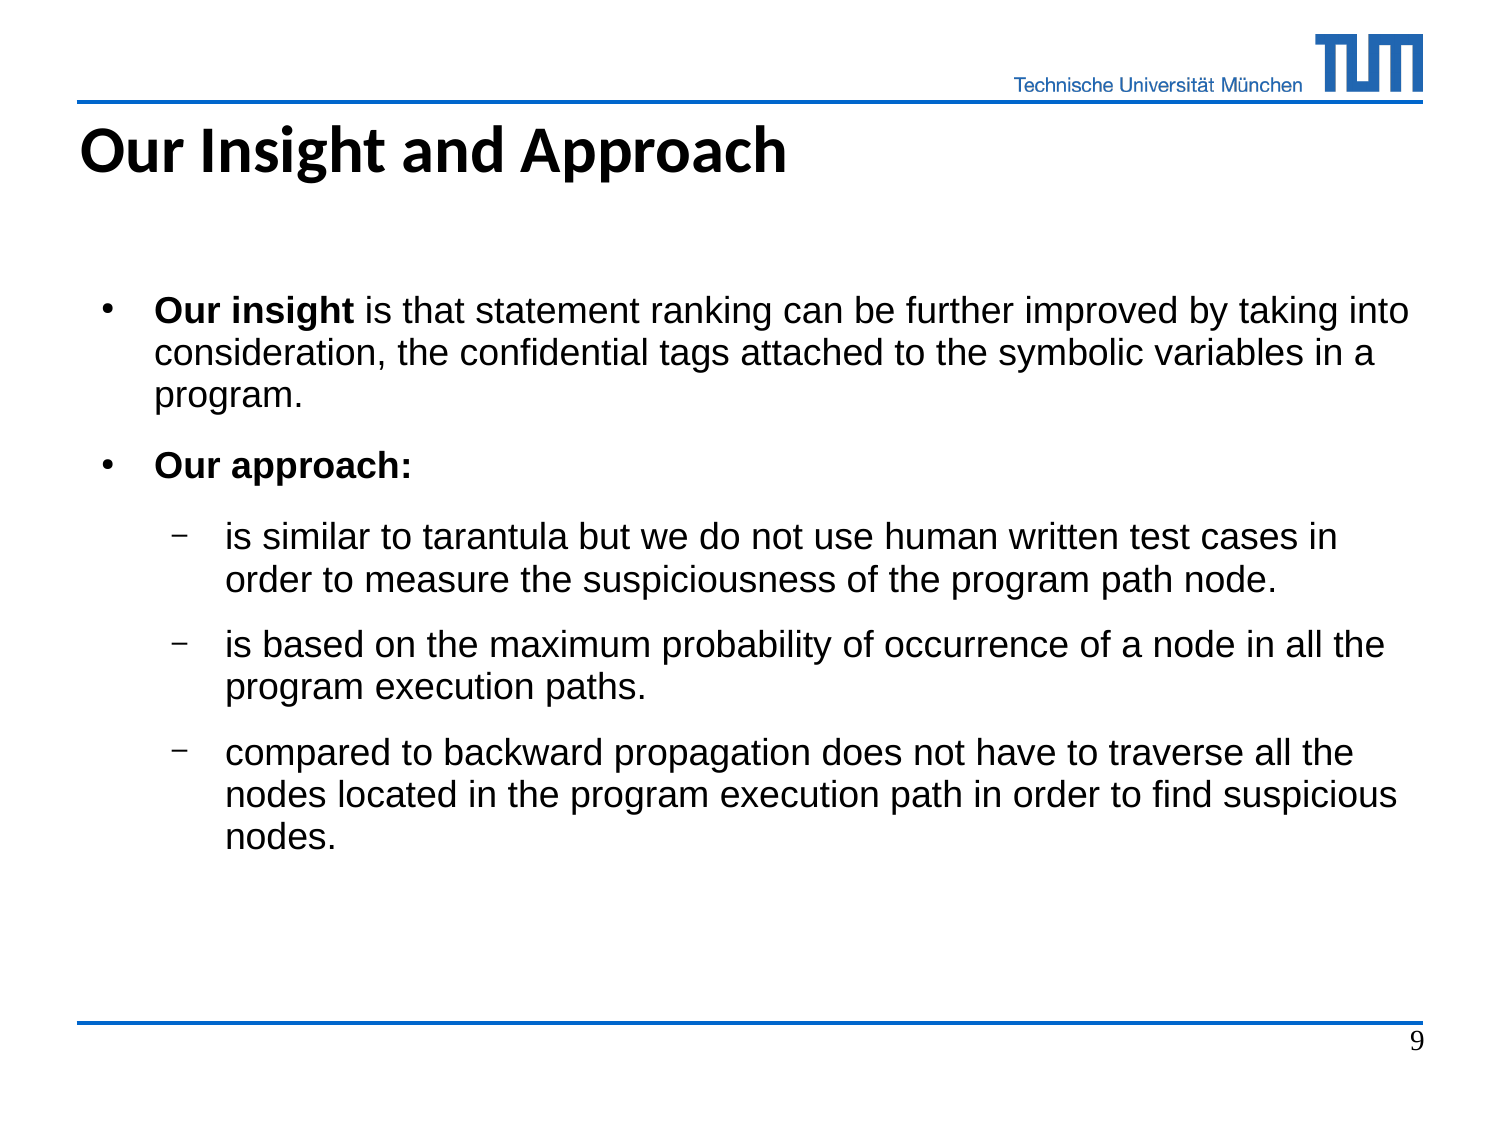

# Our Insight and Approach
Our insight is that statement ranking can be further improved by taking into consideration, the confidential tags attached to the symbolic variables in a program.
Our approach:
is similar to tarantula but we do not use human written test cases in order to measure the suspiciousness of the program path node.
is based on the maximum probability of occurrence of a node in all the program execution paths.
compared to backward propagation does not have to traverse all the nodes located in the program execution path in order to find suspicious nodes.
9